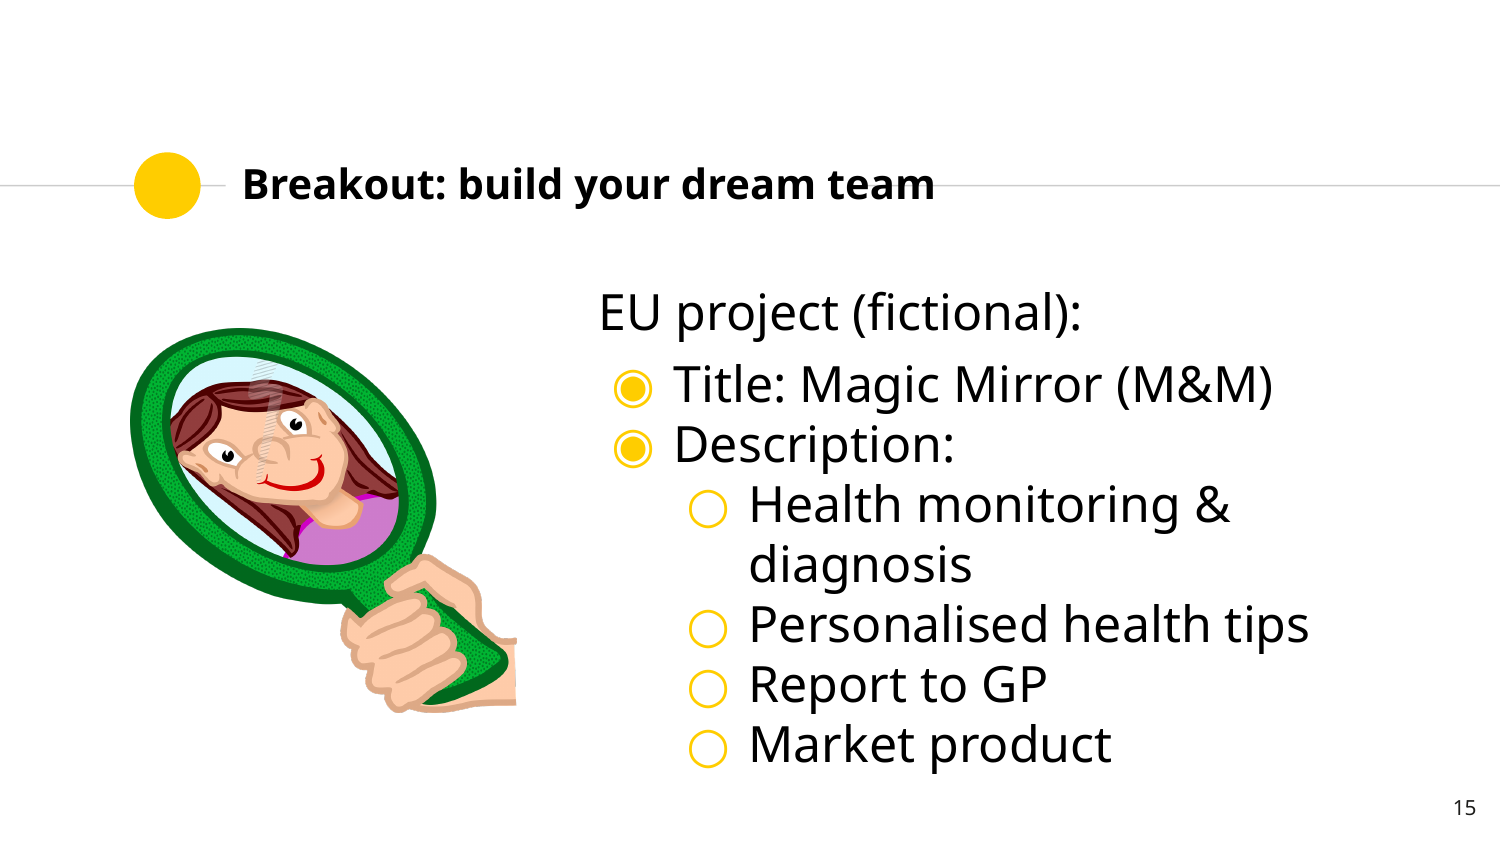

# Breakout: build your dream team
EU project (fictional):
Title: Magic Mirror (M&M)
Description:
Health monitoring & diagnosis
Personalised health tips
Report to GP
Market product